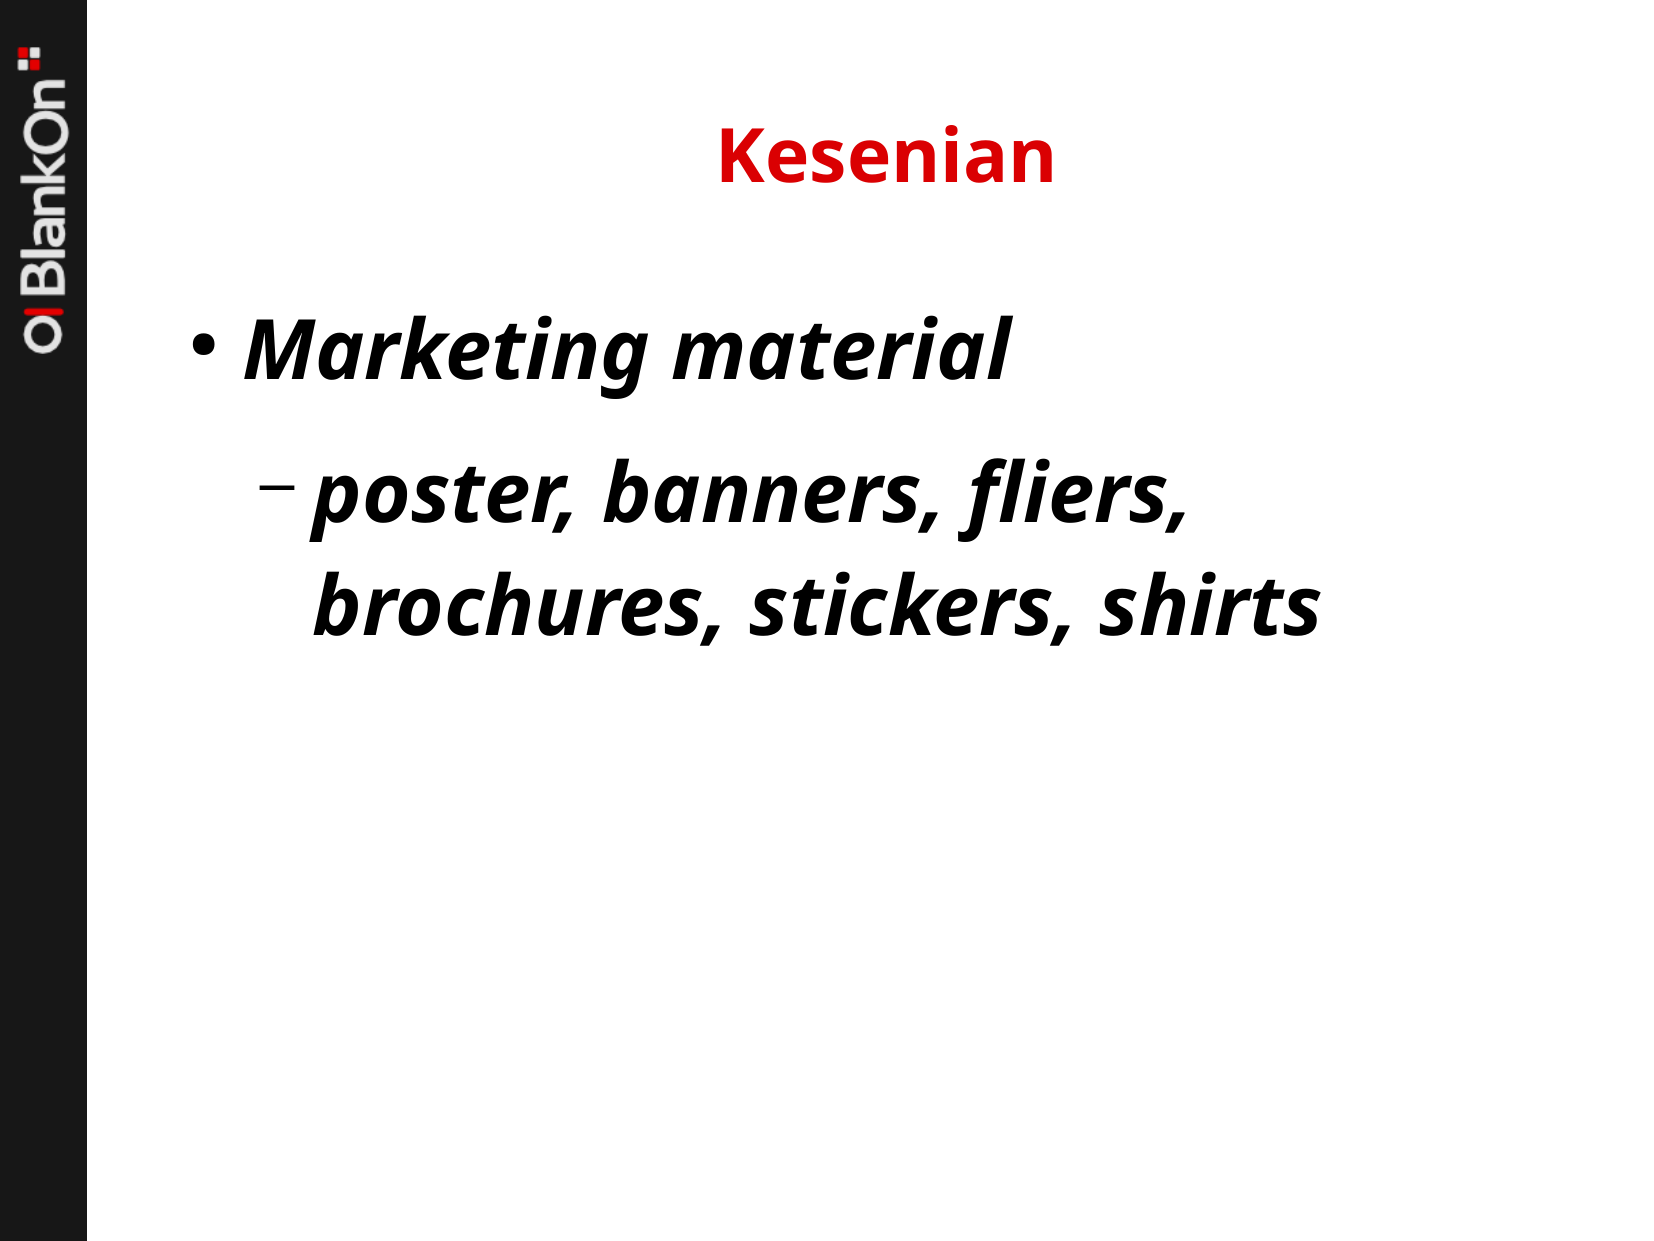

Kesenian
# Marketing material
poster, banners, fliers, brochures, stickers, shirts